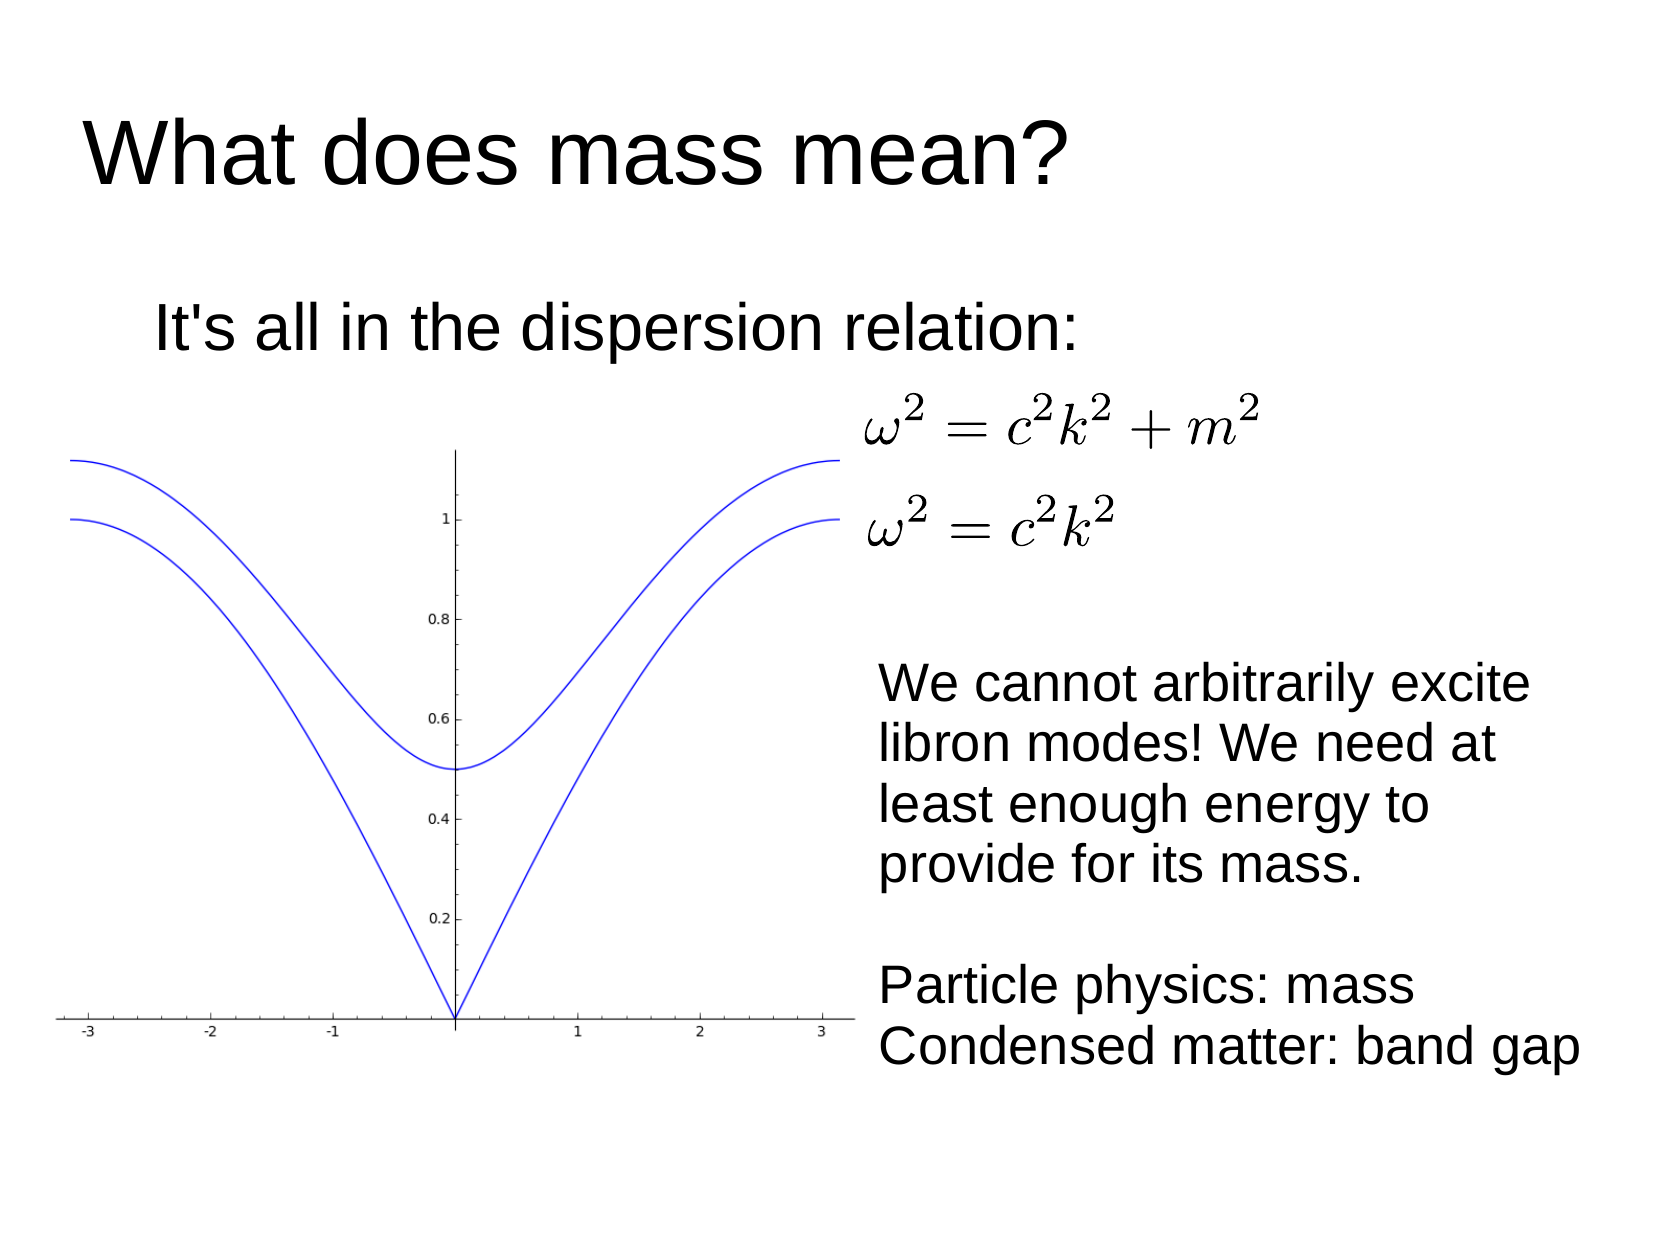

# What does mass mean?
It's all in the dispersion relation:
We cannot arbitrarily excite libron modes! We need at least enough energy to provide for its mass.
Particle physics: mass
Condensed matter: band gap